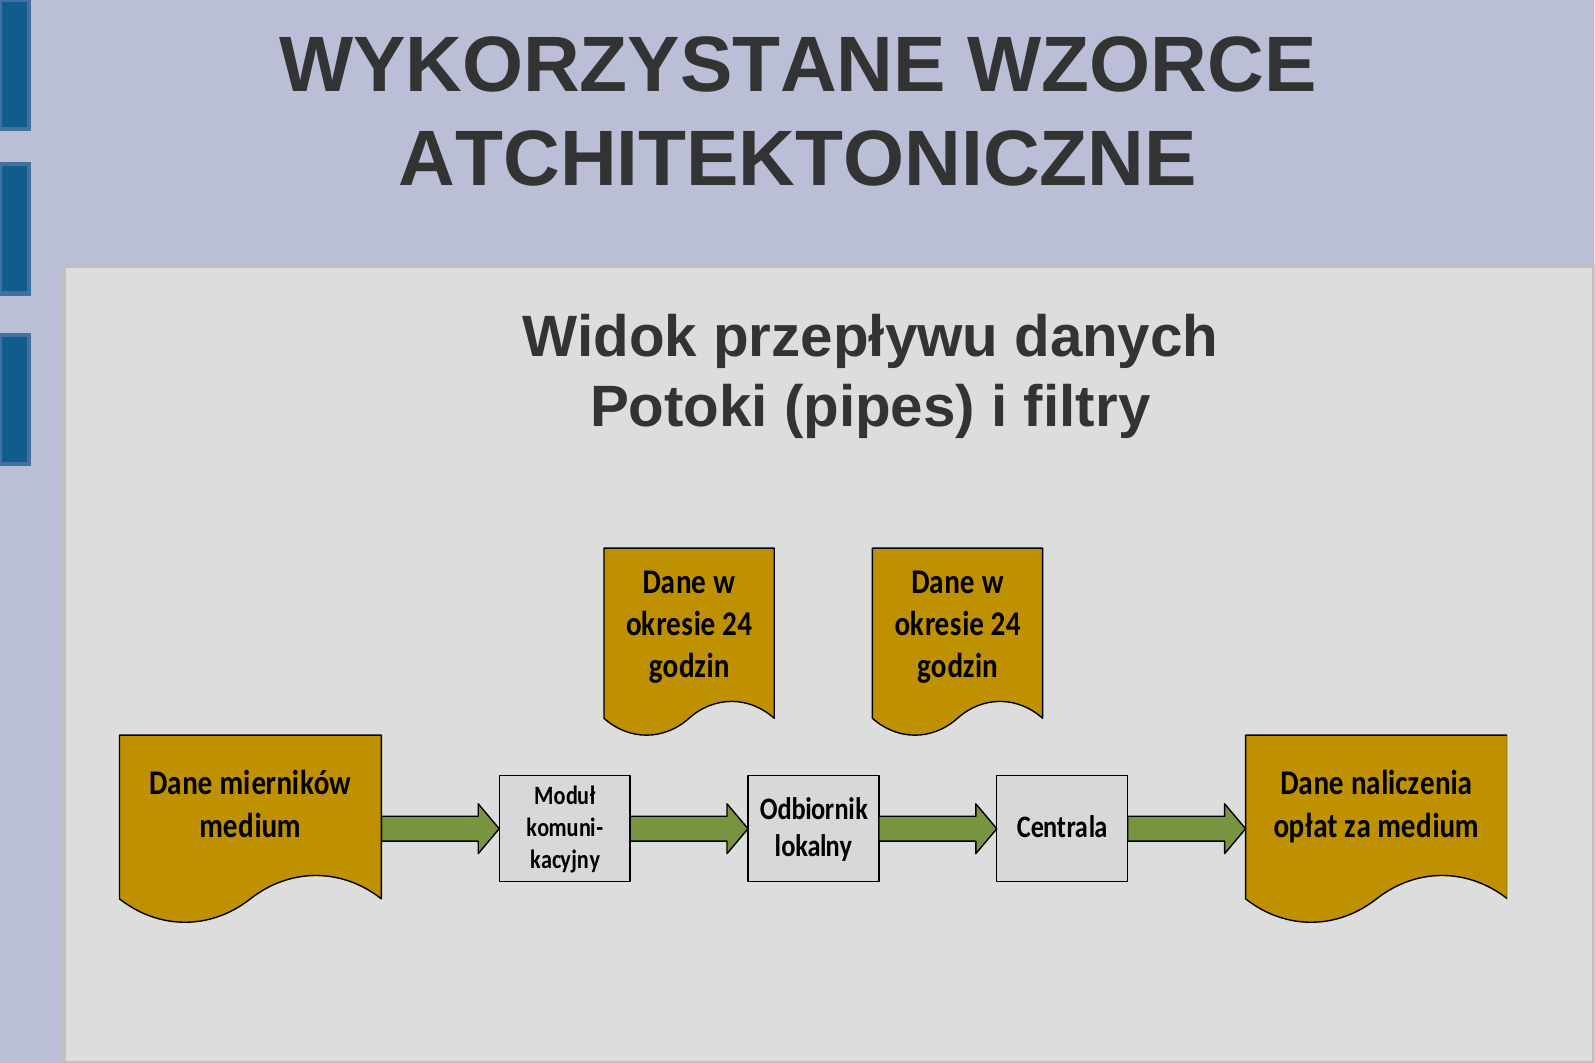

# WYKORZYSTANE WZORCE ATCHITEKTONICZNE
Widok przepływu danych
Potoki (pipes) i filtry